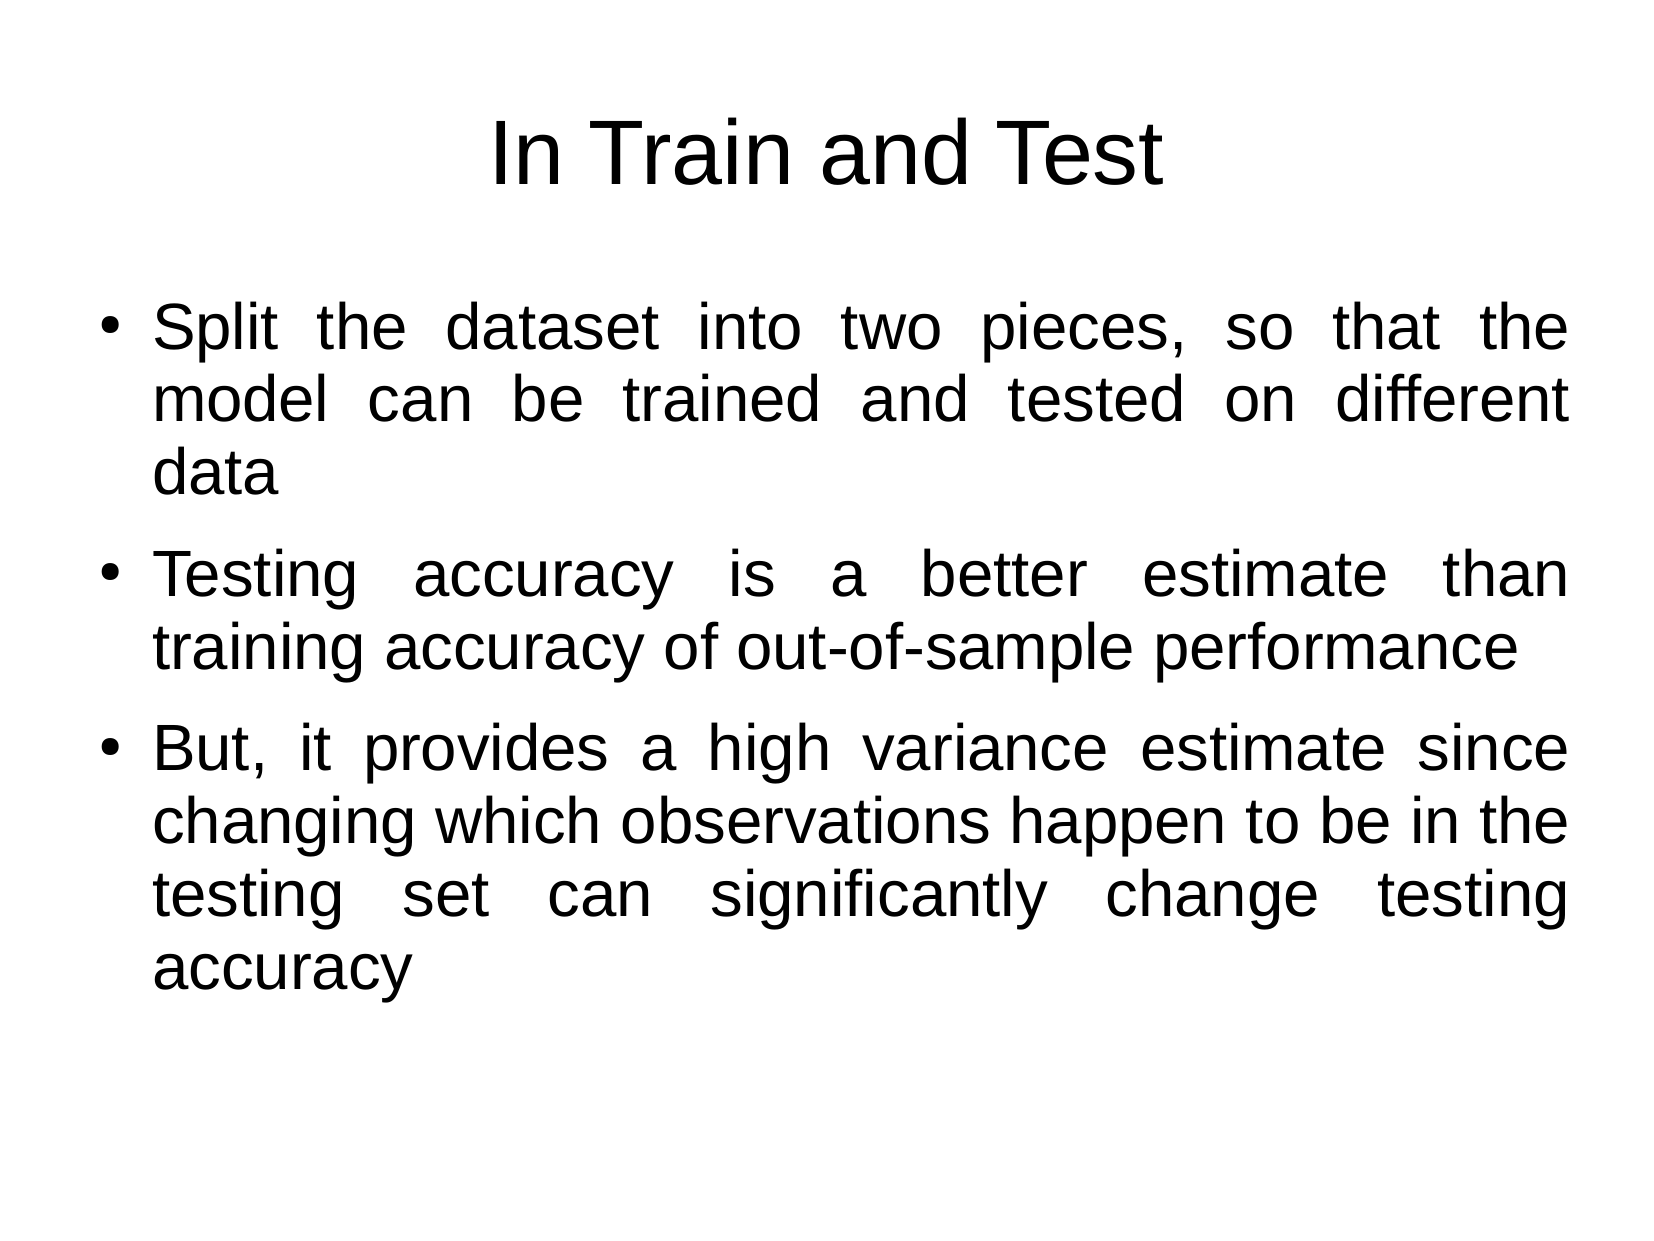

# In Train and Test
Split the dataset into two pieces, so that the model can be trained and tested on different data
Testing accuracy is a better estimate than training accuracy of out-of-sample performance
But, it provides a high variance estimate since changing which observations happen to be in the testing set can significantly change testing accuracy